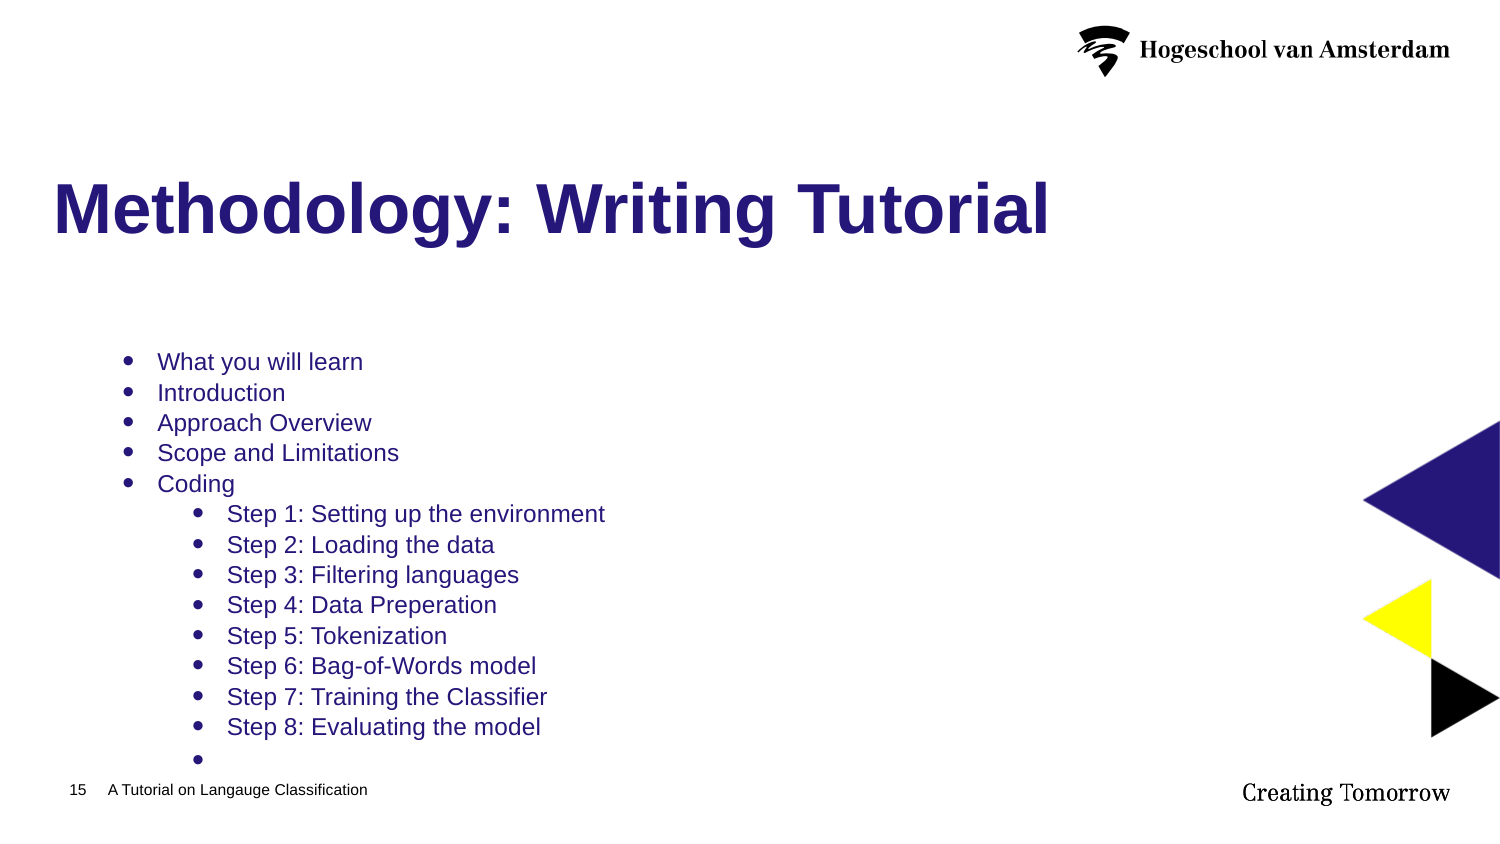

Methodology: Writing Tutorial
# What you will learn
Introduction
Approach Overview
Scope and Limitations
Coding
Step 1: Setting up the environment
Step 2: Loading the data
Step 3: Filtering languages
Step 4: Data Preperation
Step 5: Tokenization
Step 6: Bag-of-Words model
Step 7: Training the Classifier
Step 8: Evaluating the model
A Tutorial on Langauge Classification